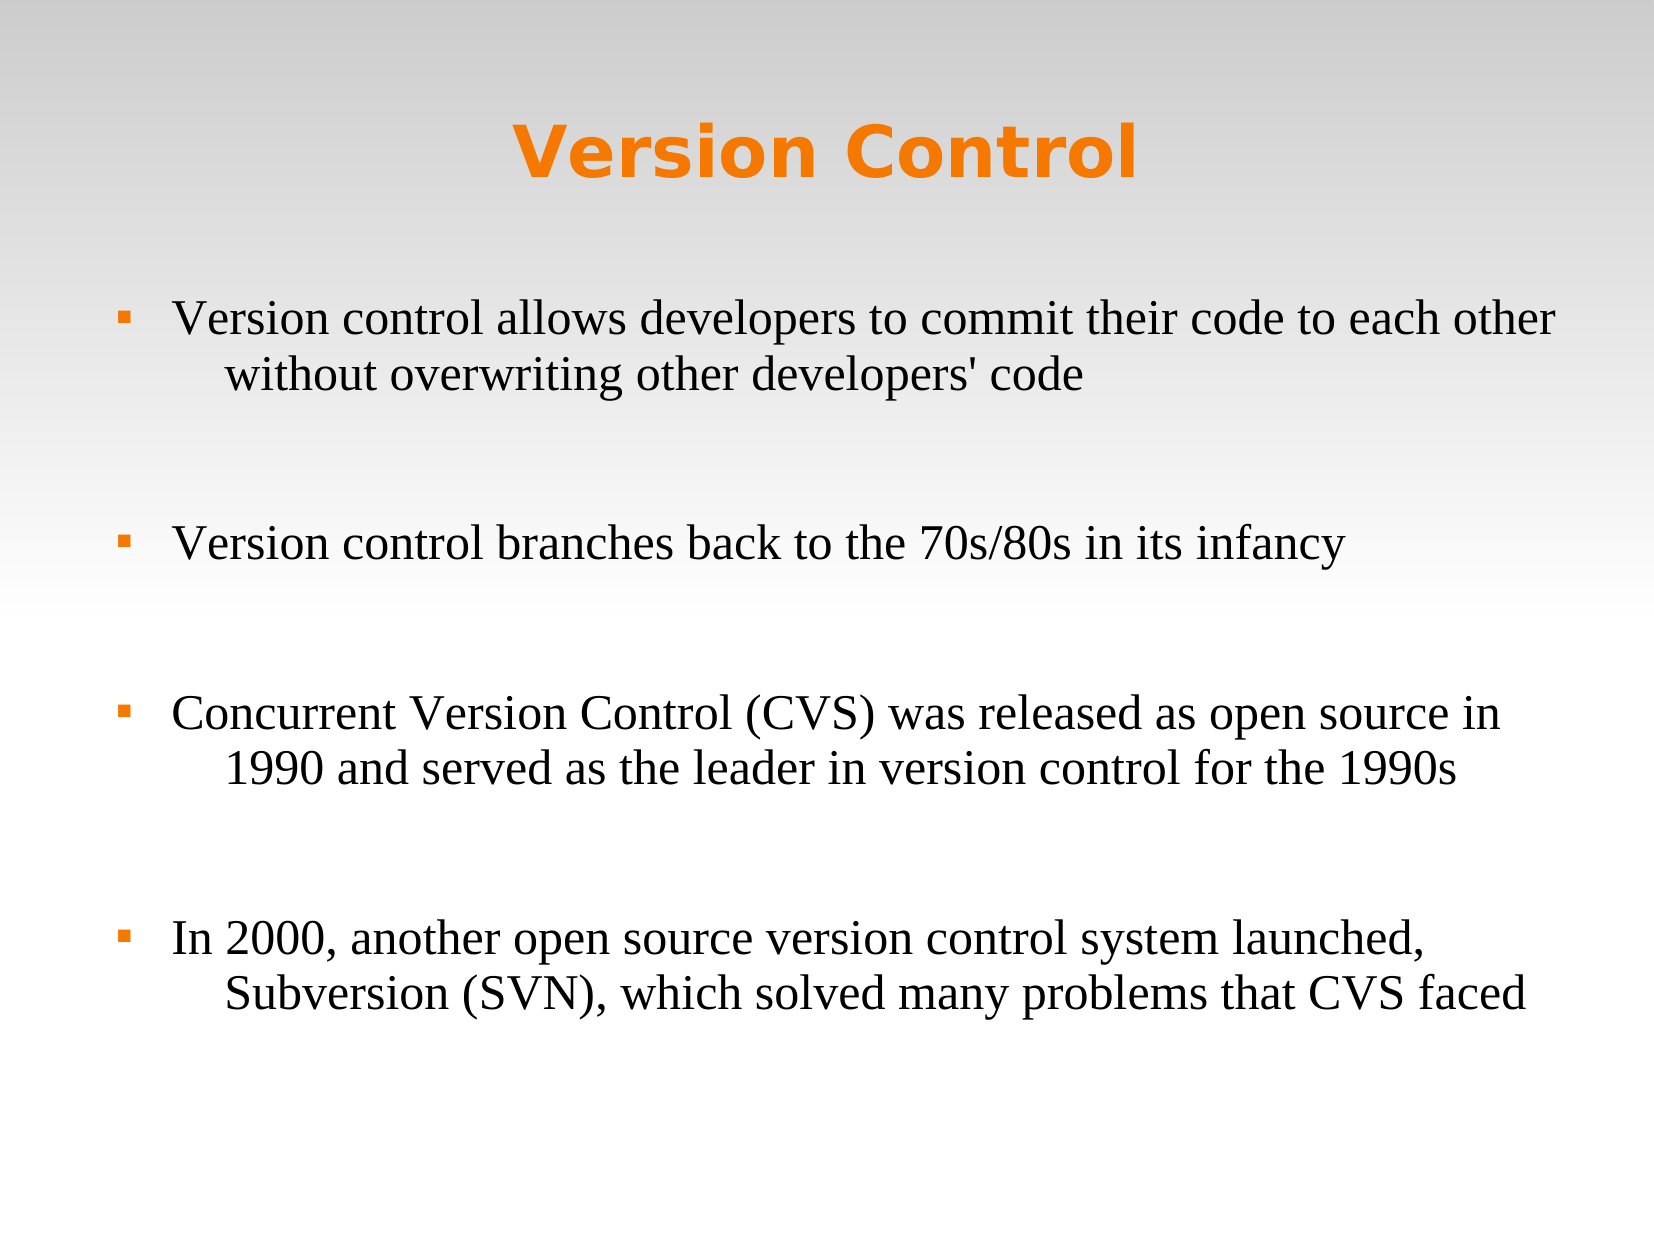

# Version Control
Version control allows developers to commit their code to each other without overwriting other developers' code
Version control branches back to the 70s/80s in its infancy
Concurrent Version Control (CVS) was released as open source in 1990 and served as the leader in version control for the 1990s
In 2000, another open source version control system launched, Subversion (SVN), which solved many problems that CVS faced